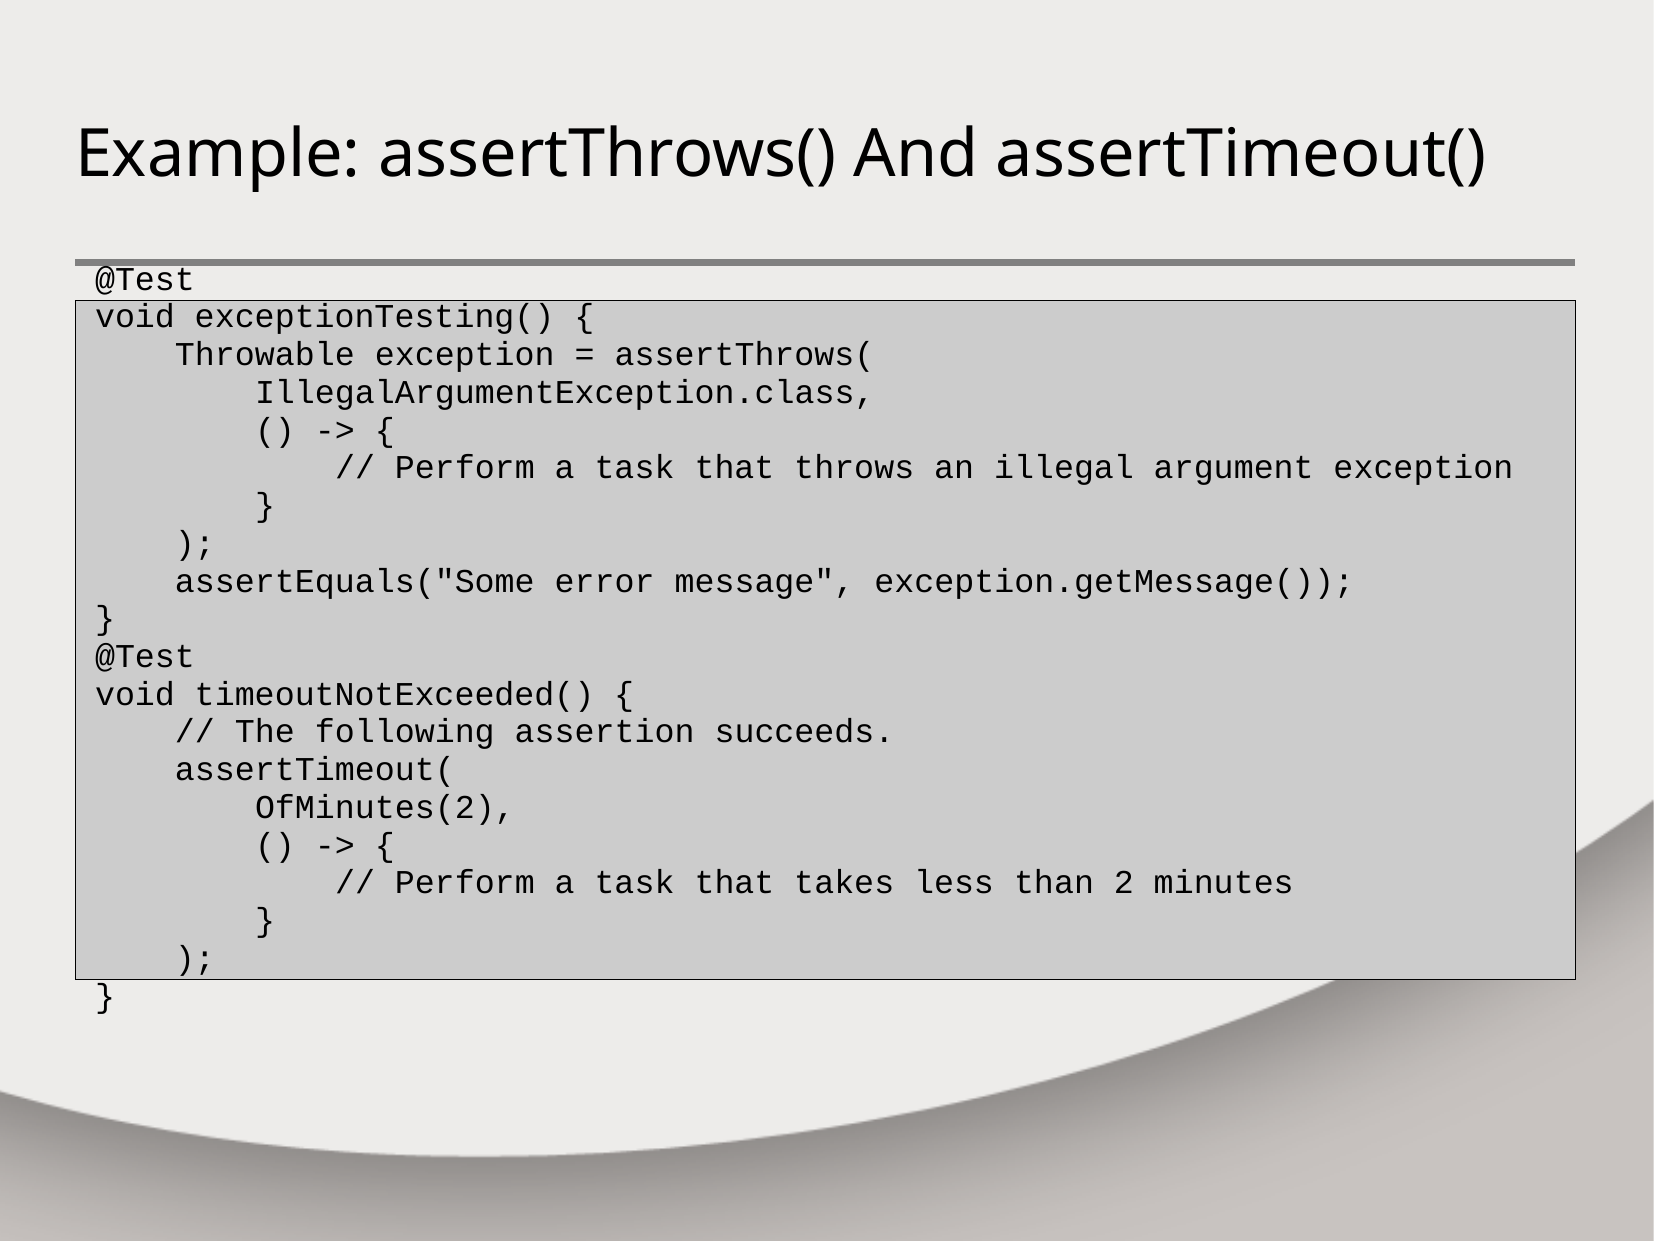

# Example: assertThrows() And assertTimeout()
@Test
void exceptionTesting() {
 Throwable exception = assertThrows(
 IllegalArgumentException.class,
 () -> {
 // Perform a task that throws an illegal argument exception
 }
 );
 assertEquals("Some error message", exception.getMessage());
}
@Test
void timeoutNotExceeded() {
 // The following assertion succeeds.
 assertTimeout(
 OfMinutes(2),
 () -> {
 // Perform a task that takes less than 2 minutes
 }
 );
}